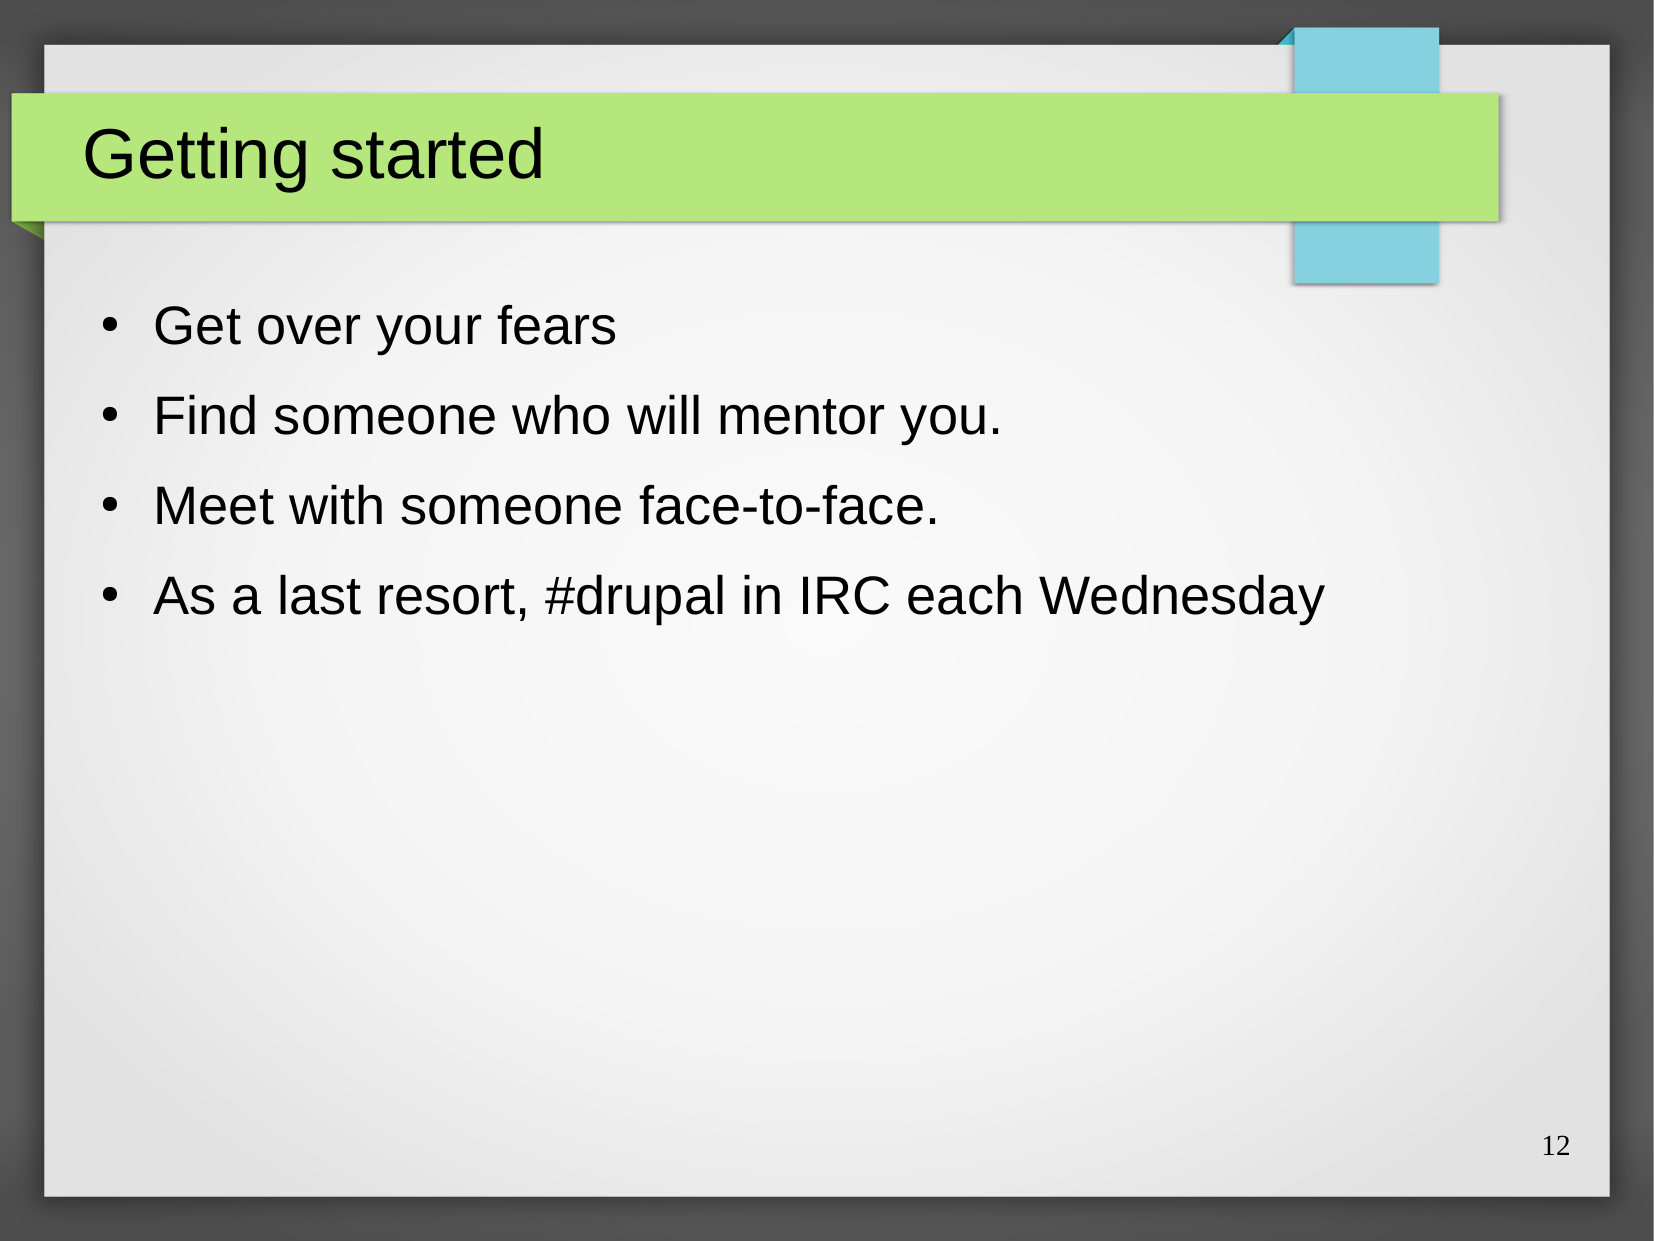

# Getting started
Get over your fears
Find someone who will mentor you.
Meet with someone face-to-face.
As a last resort, #drupal in IRC each Wednesday
12